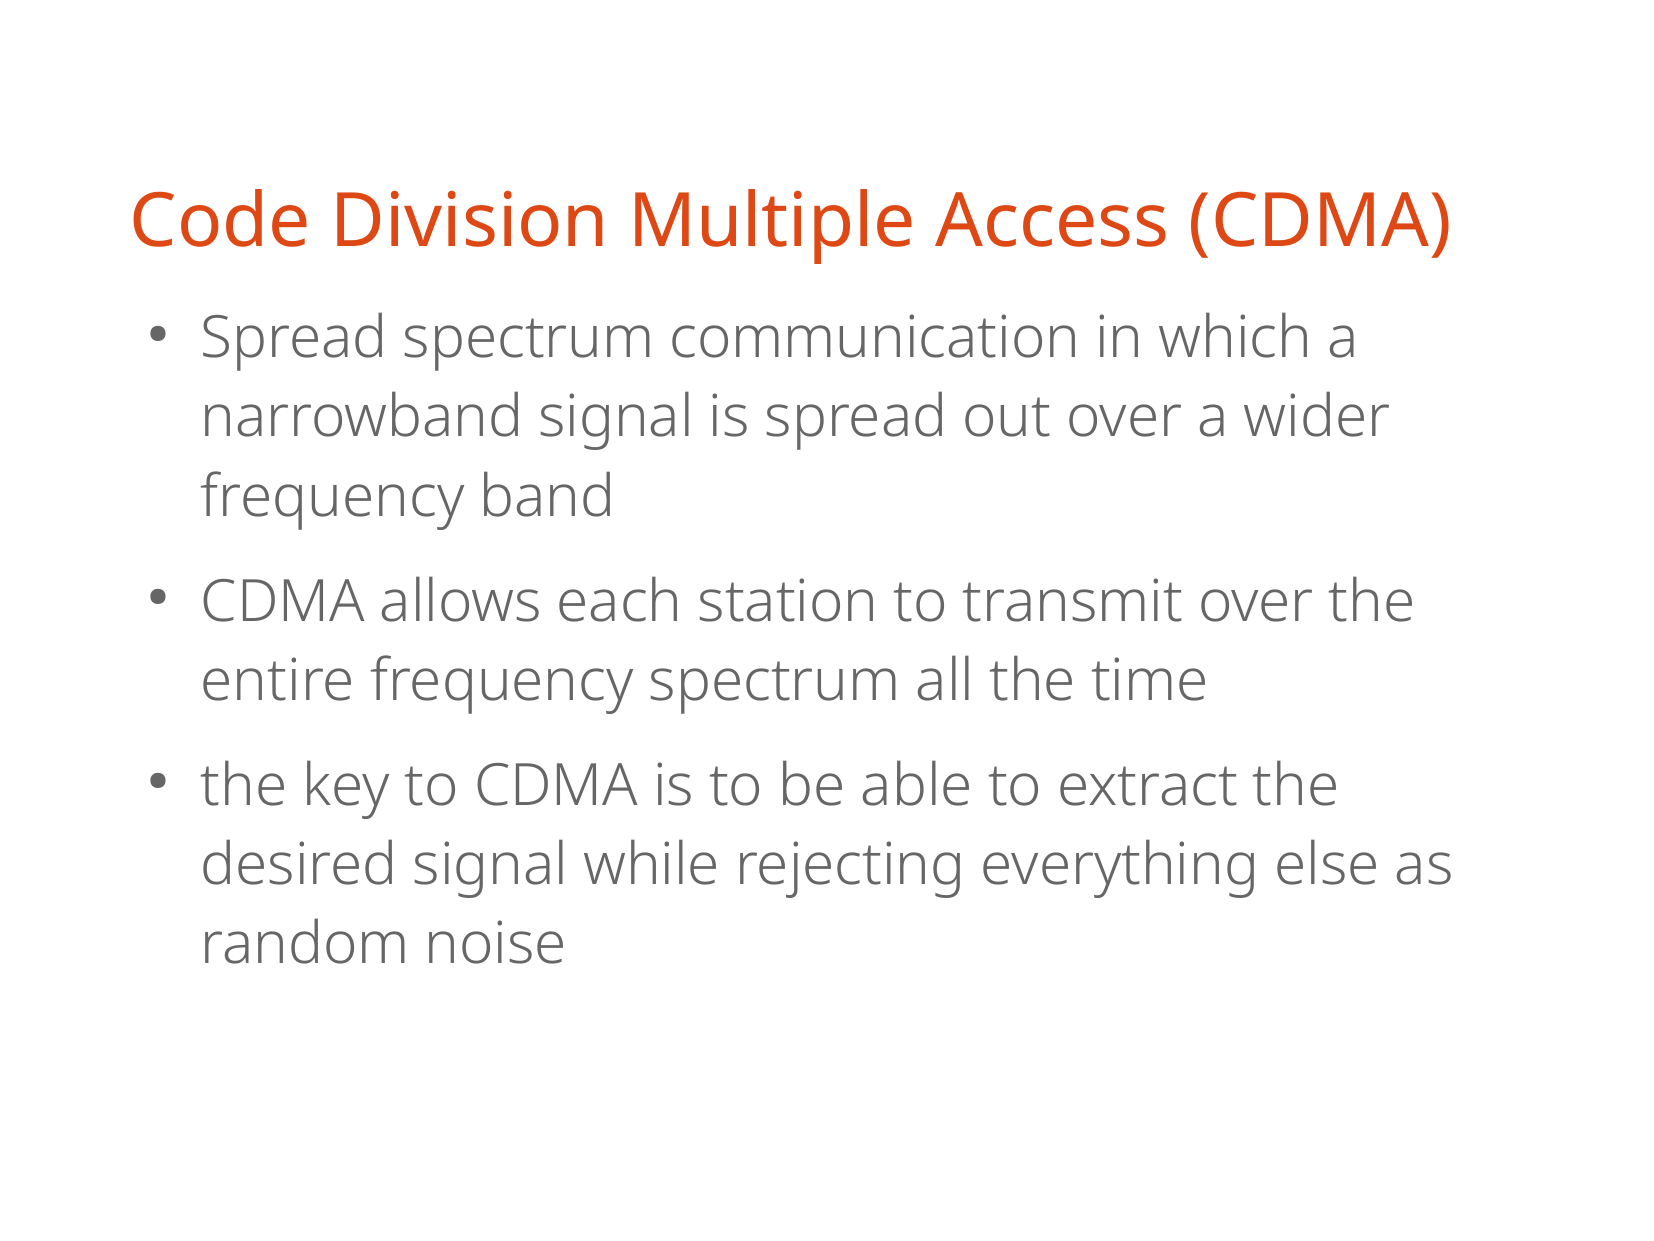

# Code Division Multiple Access (CDMA)
Spread spectrum communication in which a narrowband signal is spread out over a wider frequency band
CDMA allows each station to transmit over the entire frequency spectrum all the time
the key to CDMA is to be able to extract the desired signal while rejecting everything else as random noise